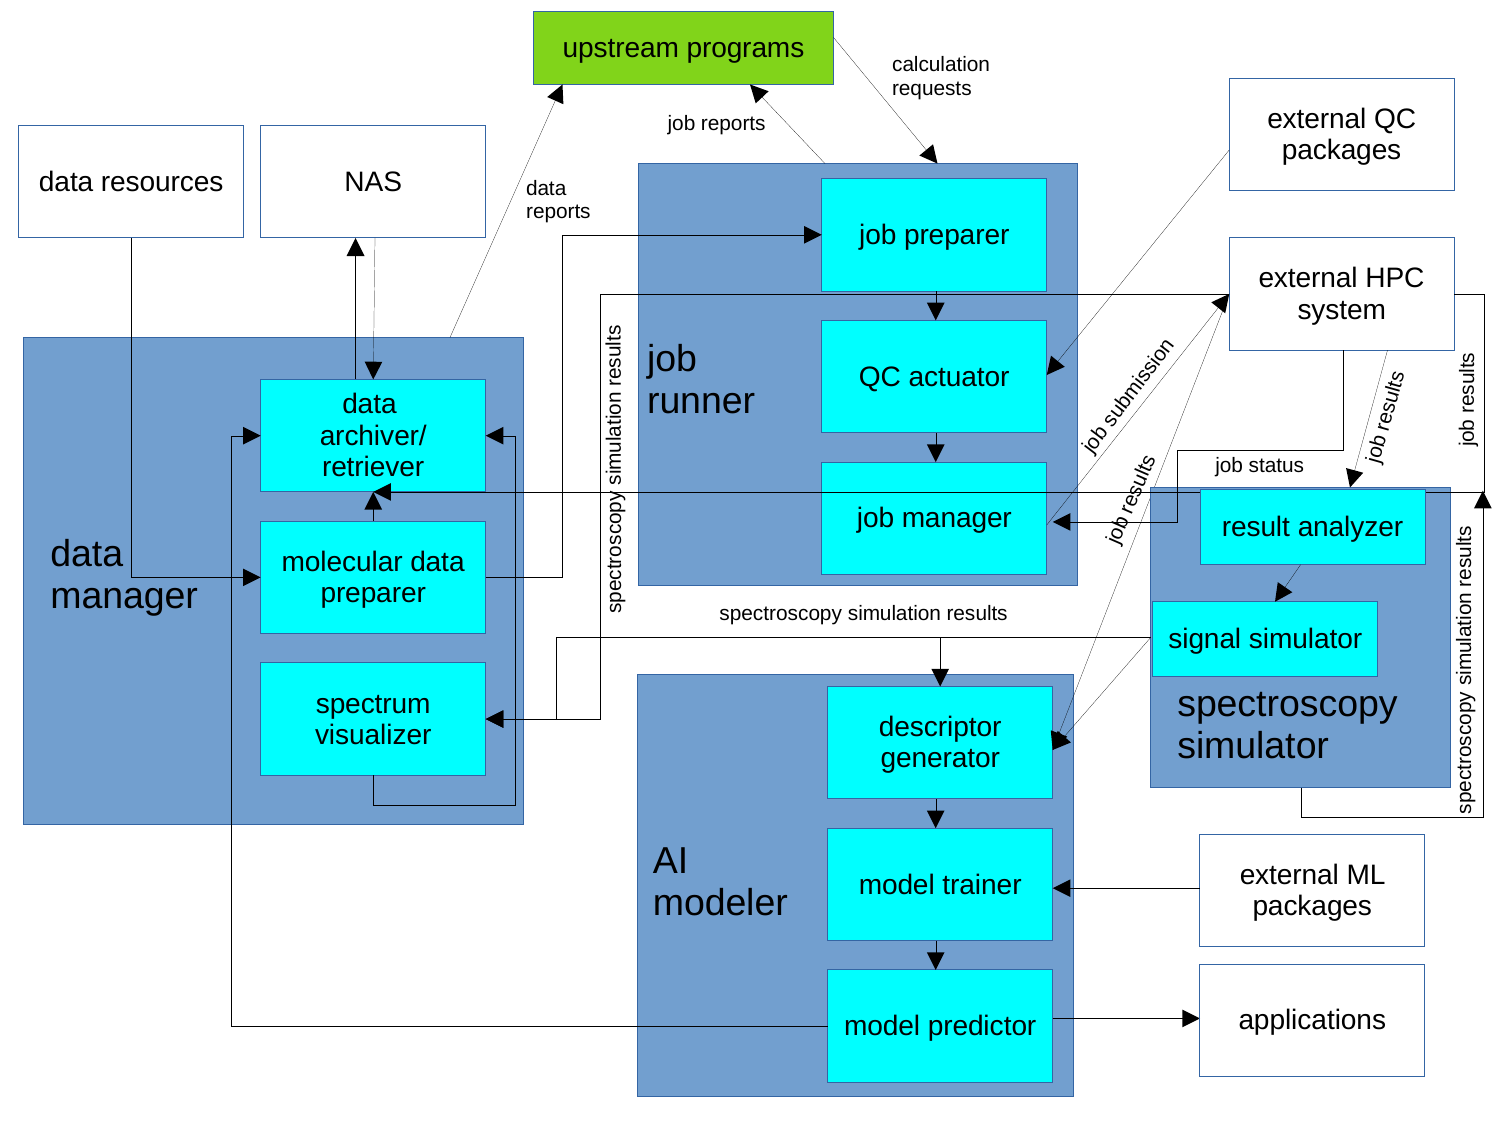

upstream programs
calculation requests
external QC packages
job reports
data resources
NAS
data reports
job preparer
external HPC system
QC actuator
job runner
job submission
job results
data
archiver/retriever
job results
spectroscopy simulation results
job status
job manager
job results
result analyzer
molecular data preparer
data manager
spectroscopy simulation results
signal simulator
spectroscopy simulation results
spectrum visualizer
spectroscopy simulator
descriptor generator
model trainer
AI modeler
external ML packages
applications
model predictor